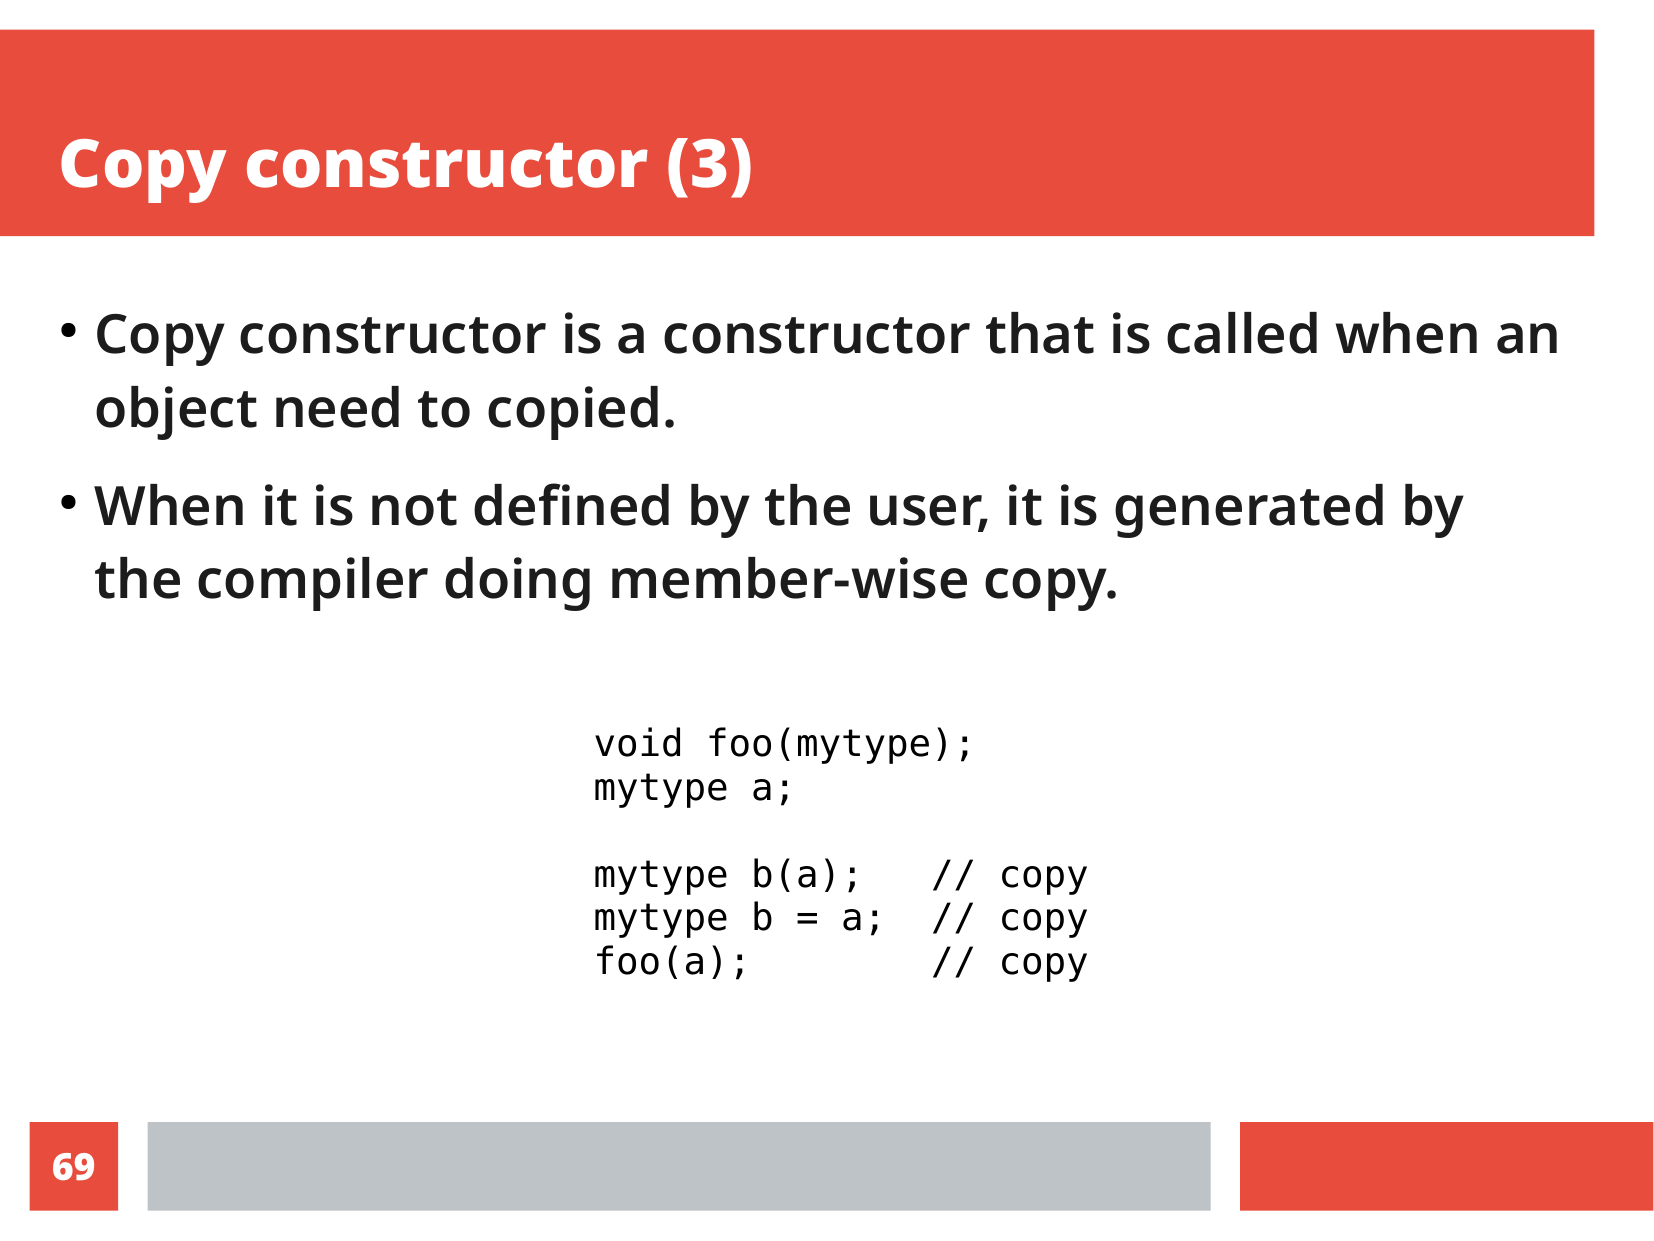

# Copy constructor (3)
Copy constructor is a constructor that is called when an object need to copied.
When it is not defined by the user, it is generated by the compiler doing member-wise copy.
void foo(mytype);
mytype a;
mytype b(a); // copy
mytype b = a; // copy
foo(a); // copy
69